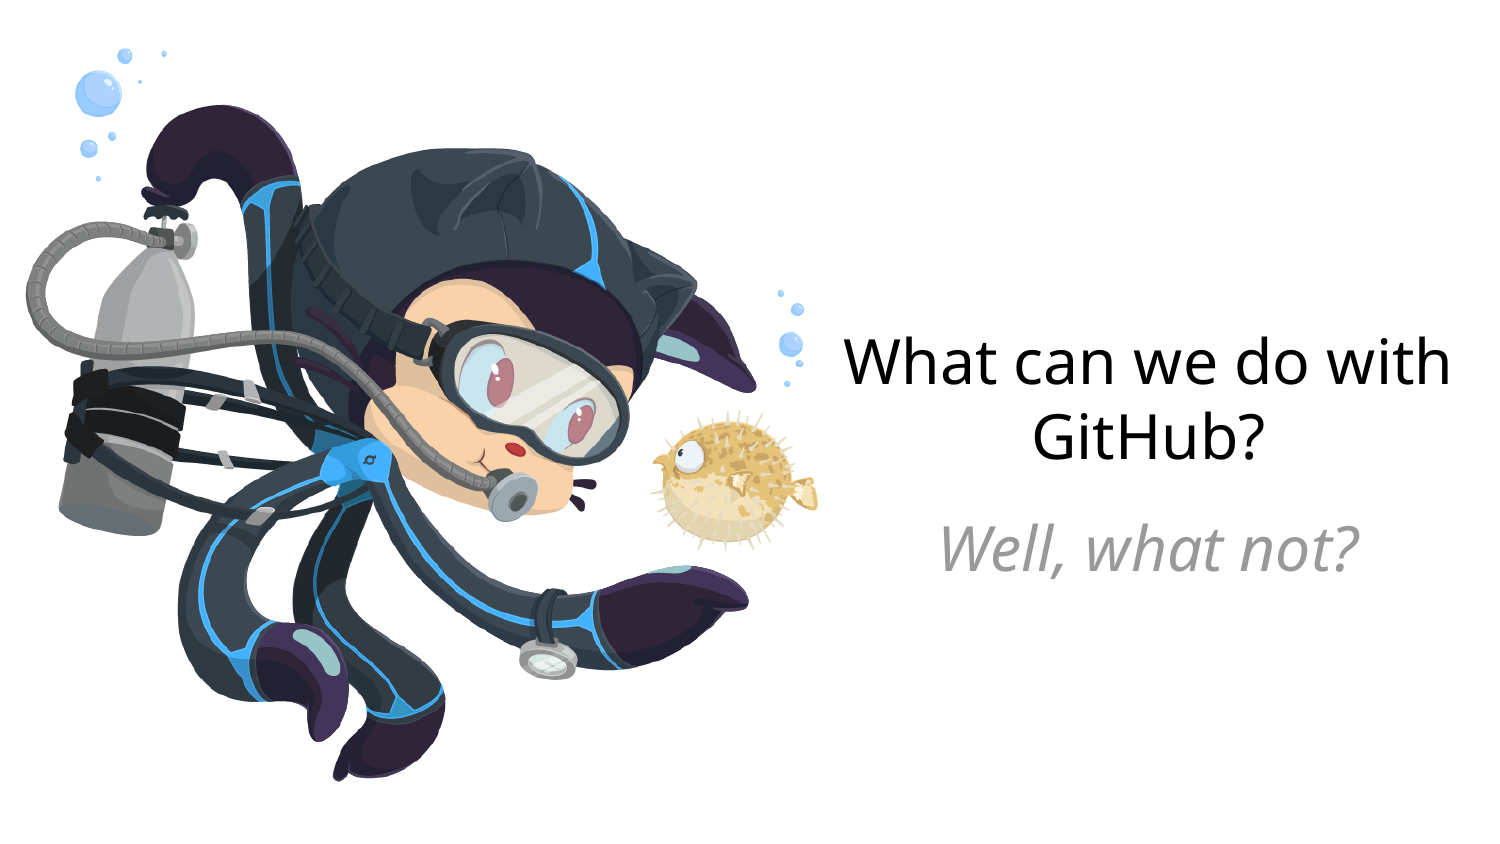

What can we do with GitHub?
Well, what not?